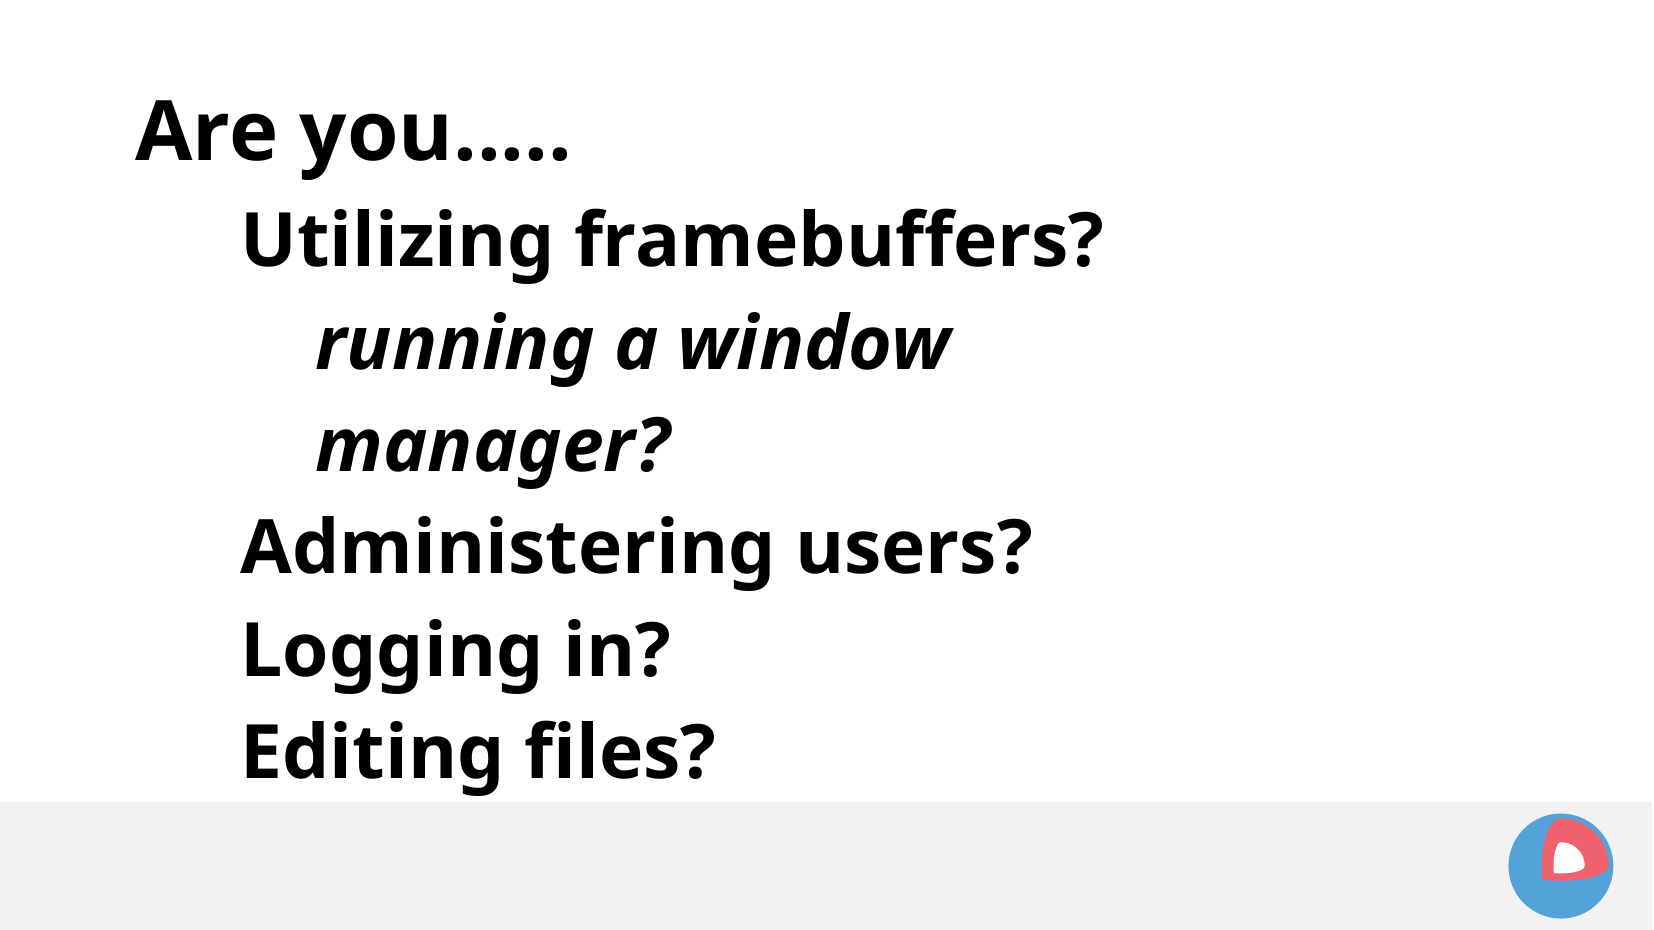

Are you.....
Utilizing framebuffers?
	running a window
	manager?
Administering users?
Logging in?
Editing files?